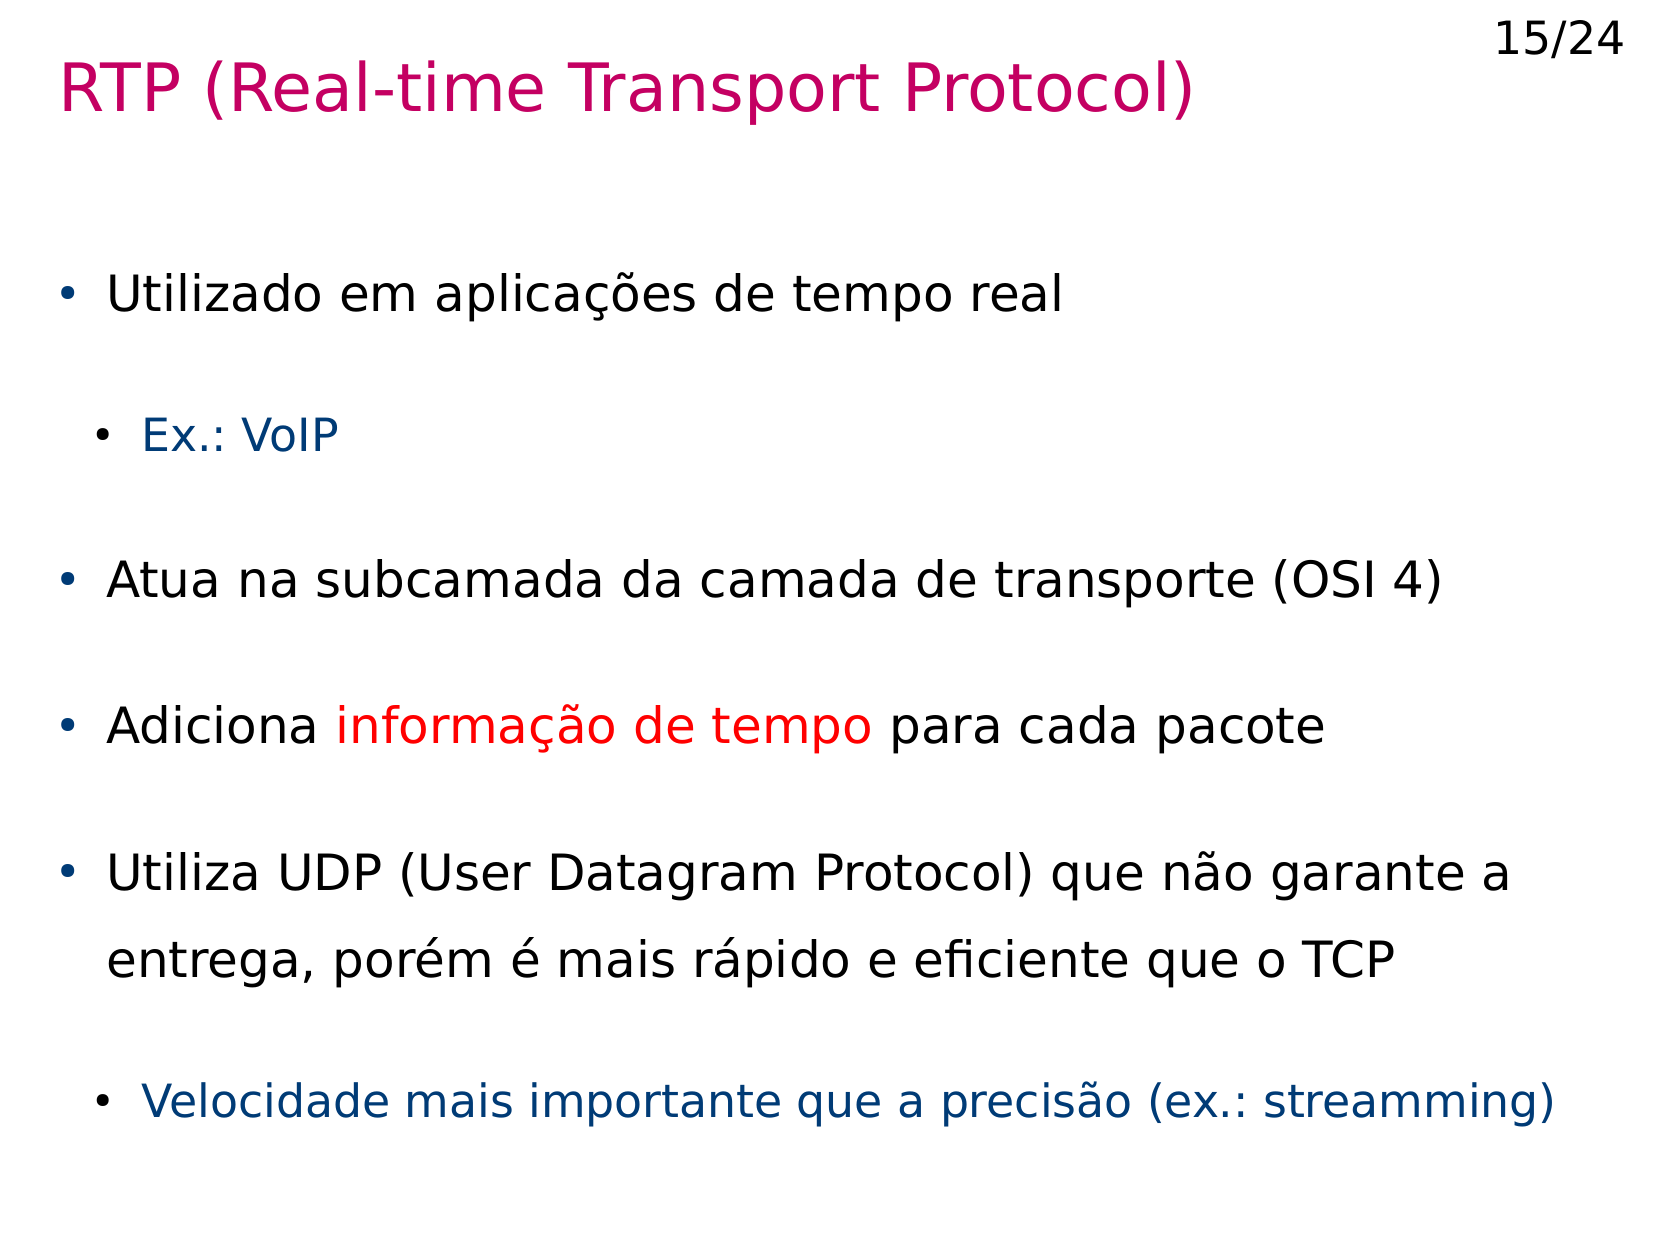

15
# RTP (Real-time Transport Protocol)
Utilizado em aplicações de tempo real
Ex.: VoIP
Atua na subcamada da camada de transporte (OSI 4)
Adiciona informação de tempo para cada pacote
Utiliza UDP (User Datagram Protocol) que não garante a entrega, porém é mais rápido e eficiente que o TCP
Velocidade mais importante que a precisão (ex.: streamming)